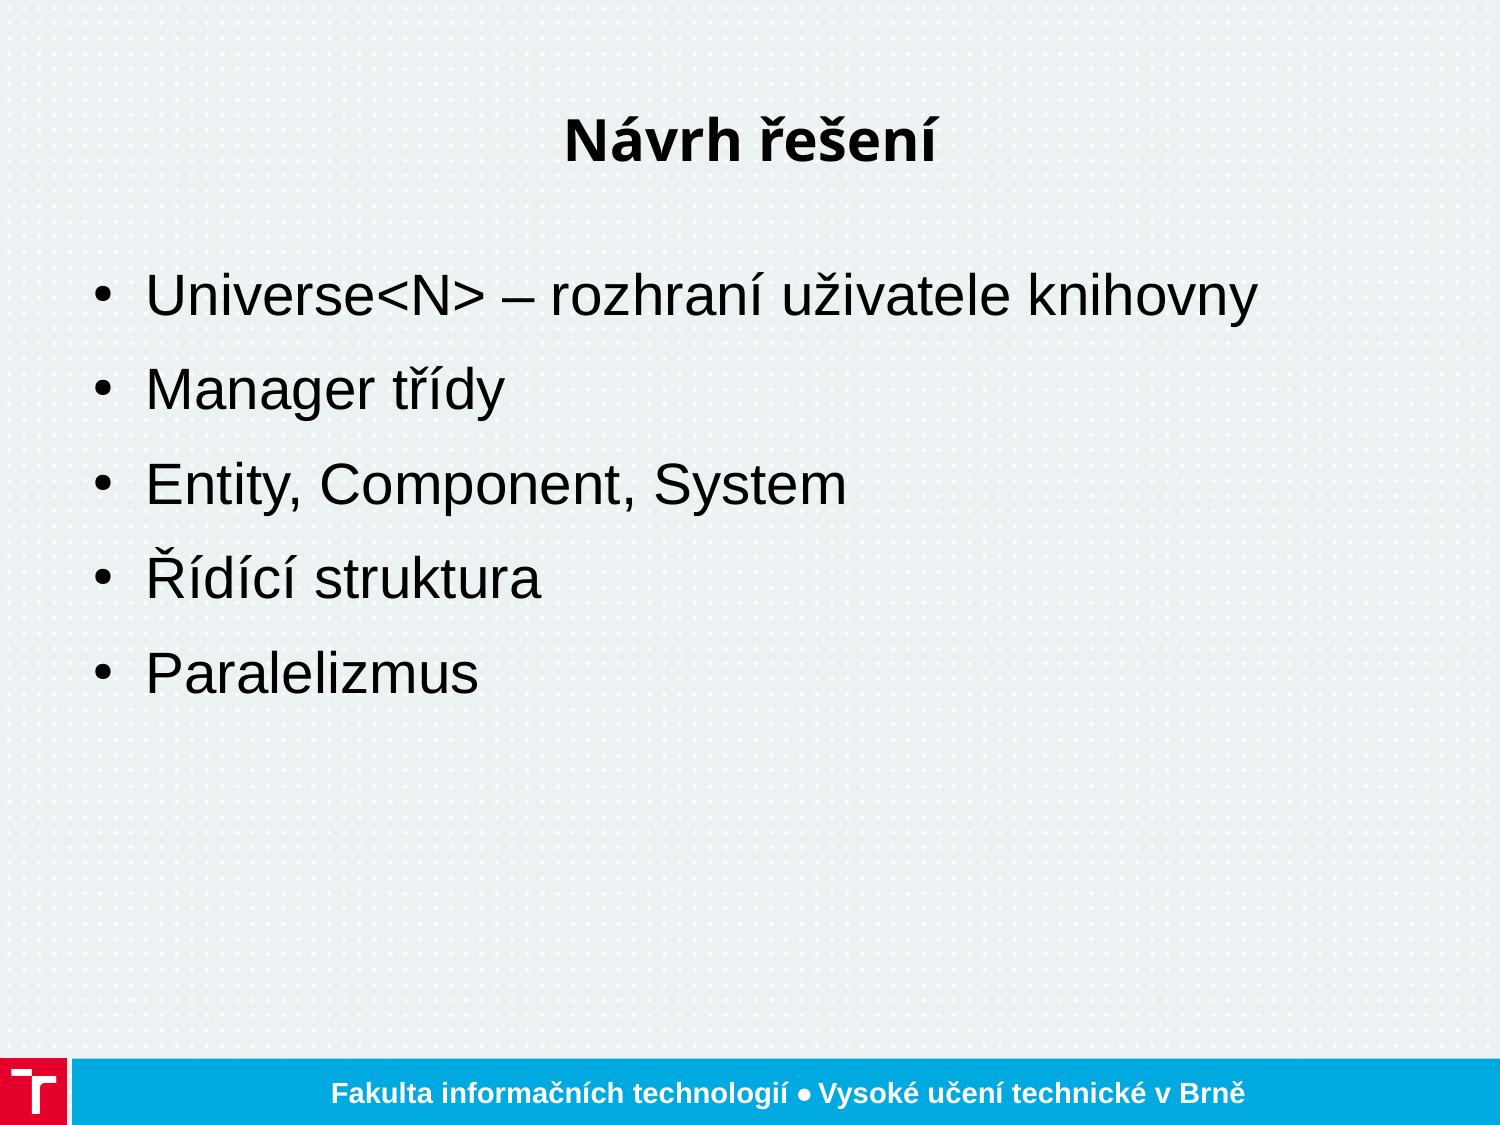

# Návrh řešení
Universe<N> – rozhraní uživatele knihovny
Manager třídy
Entity, Component, System
Řídící struktura
Paralelizmus